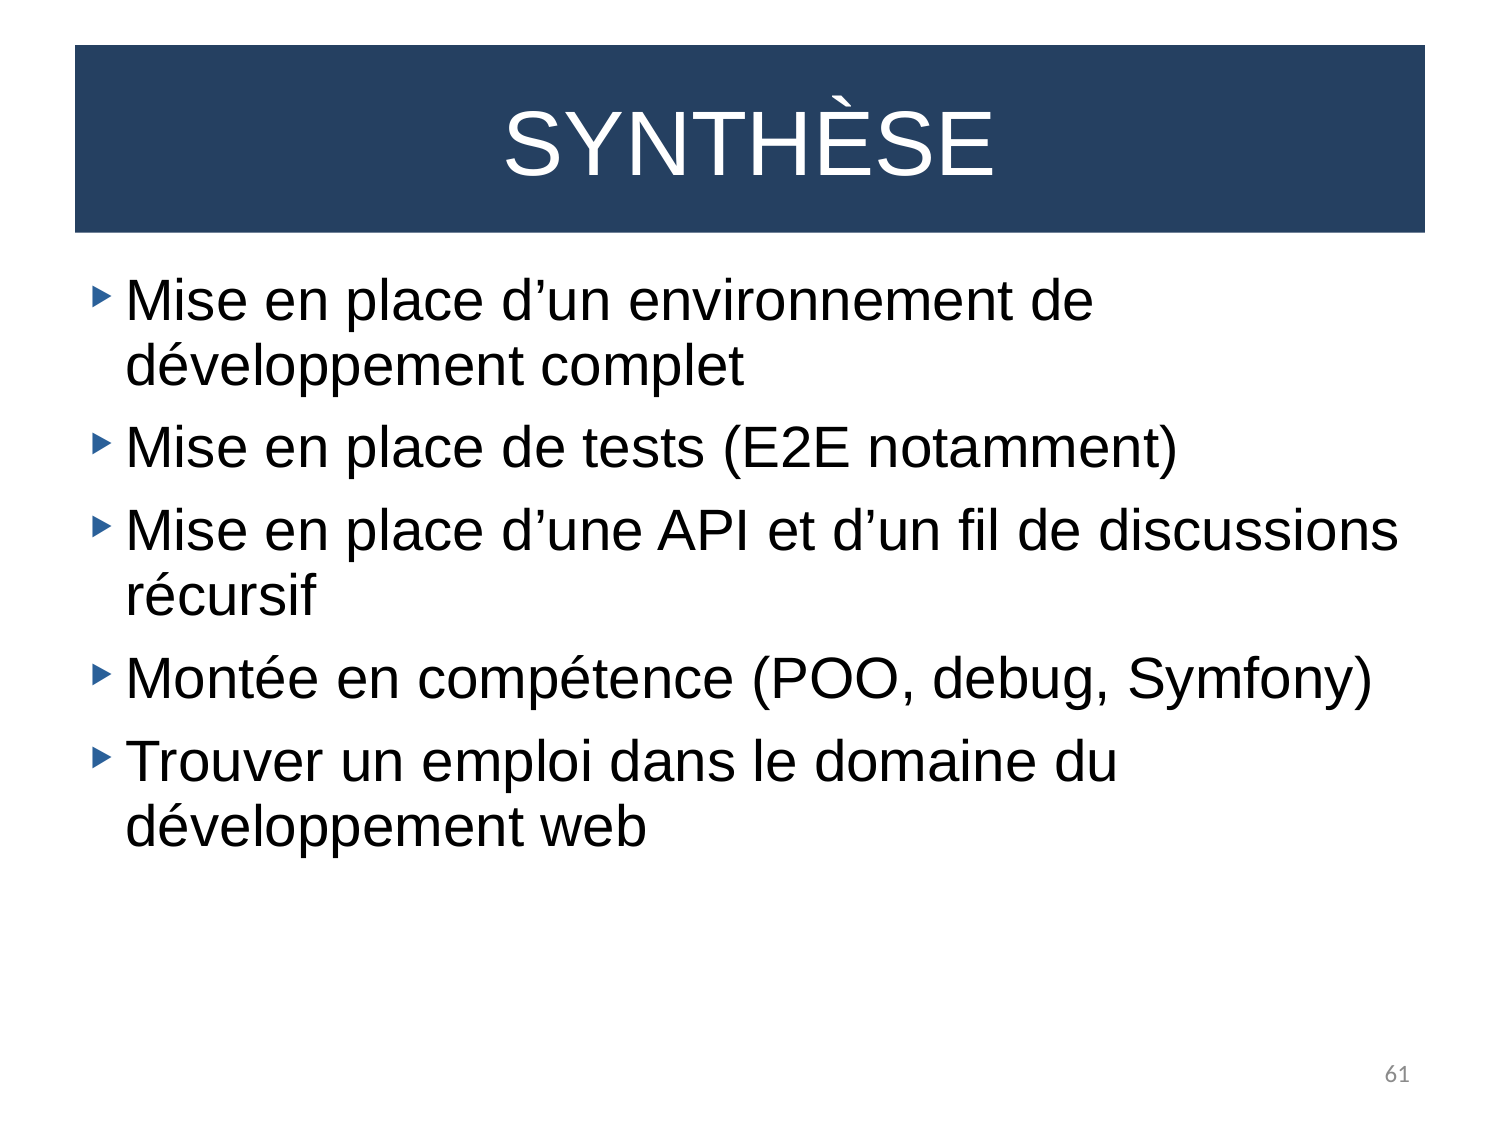

# SYNTHÈSE
Mise en place d’un environnement de développement complet
Mise en place de tests (E2E notamment)
Mise en place d’une API et d’un fil de discussions récursif
Montée en compétence (POO, debug, Symfony)
Trouver un emploi dans le domaine du développement web
Soutenance Concepteur Développeur d'Application - David Saoud - 26/11/2020
61